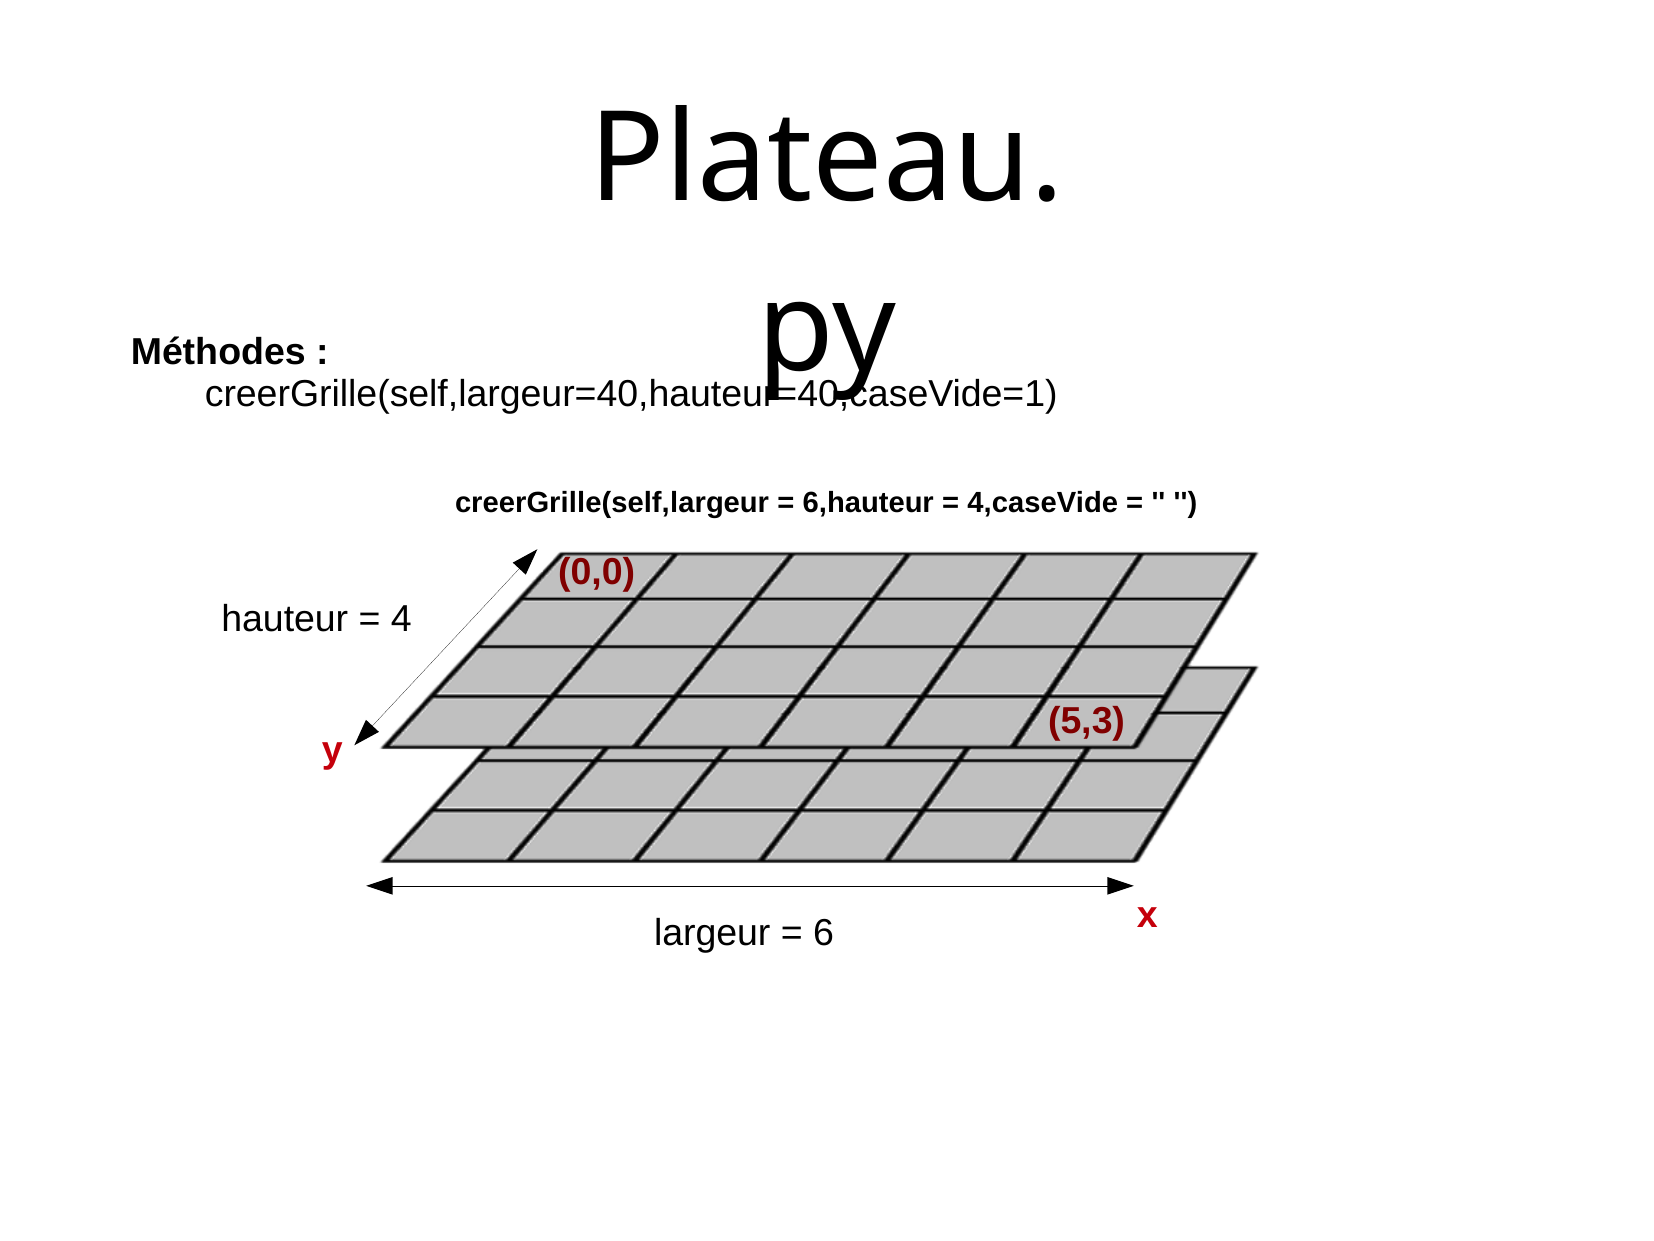

Plateau.py
Méthodes :
	creerGrille(self,largeur=40,hauteur=40,caseVide=1)
creerGrille(self,largeur = 6,hauteur = 4,caseVide = '' '')
(0,0)
hauteur = 4
(5,3)
y
x
largeur = 6